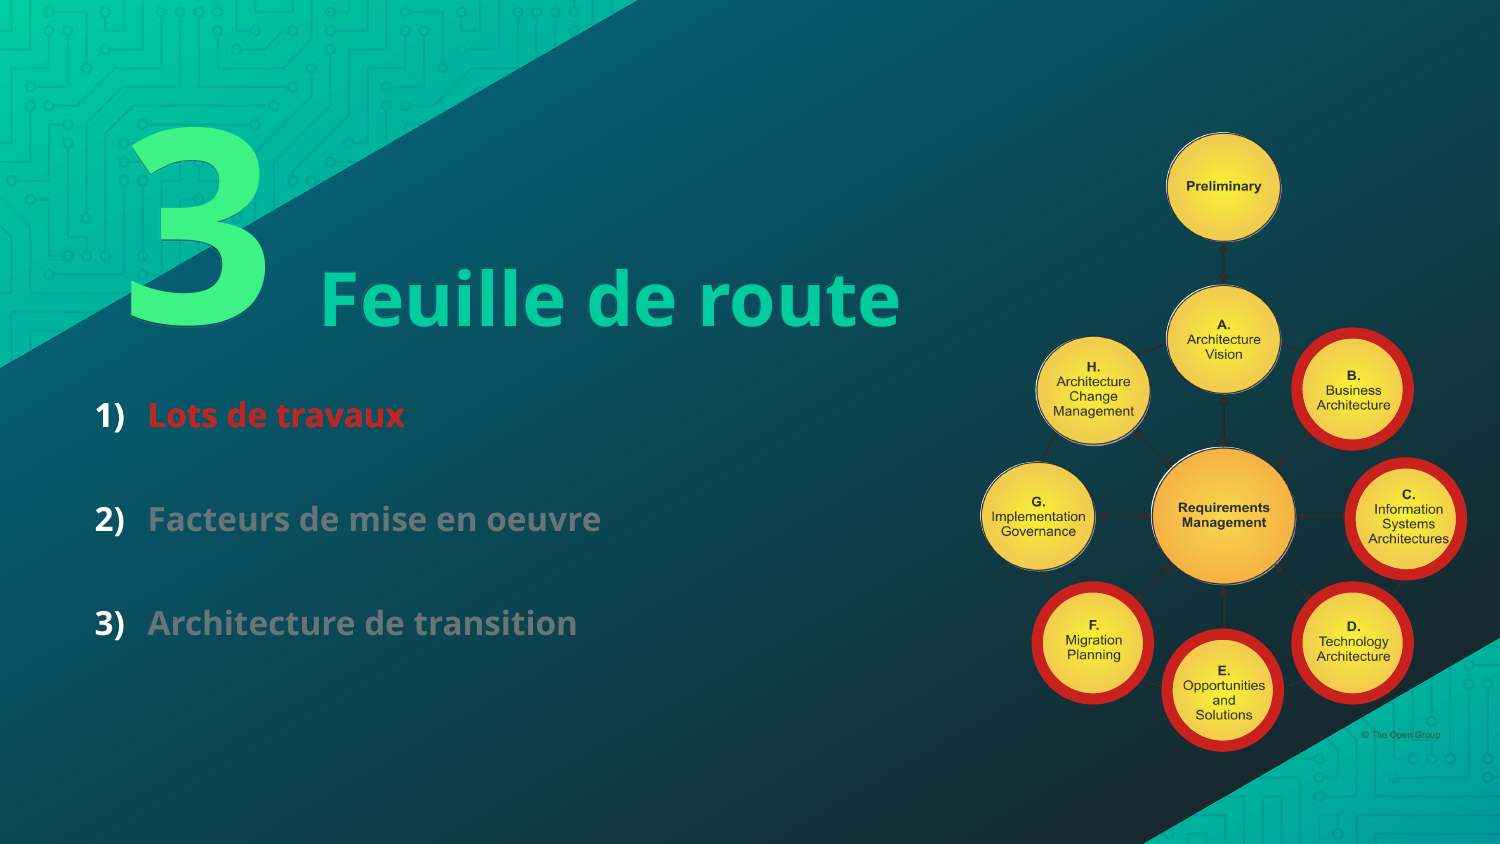

Feuille de route
3
# Lots de travaux
Facteurs de mise en oeuvre
Architecture de transition
Lots de travaux